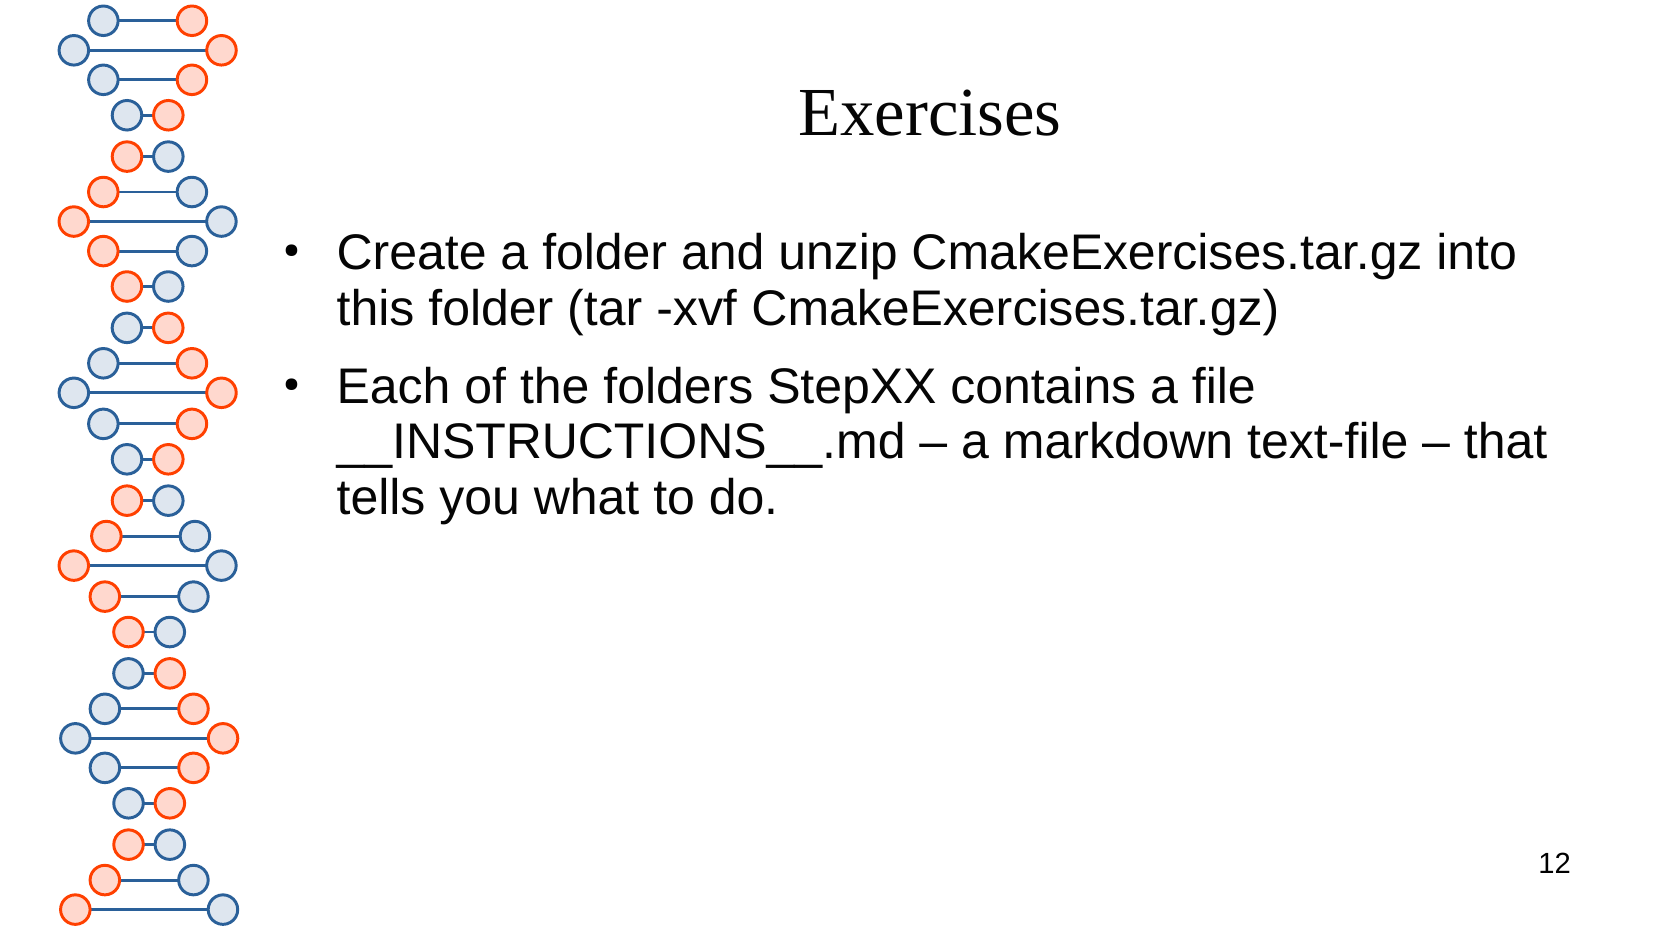

# Exercises
Create a folder and unzip CmakeExercises.tar.gz into this folder (tar -xvf CmakeExercises.tar.gz)
Each of the folders StepXX contains a file __INSTRUCTIONS__.md – a markdown text-file – that tells you what to do.
12